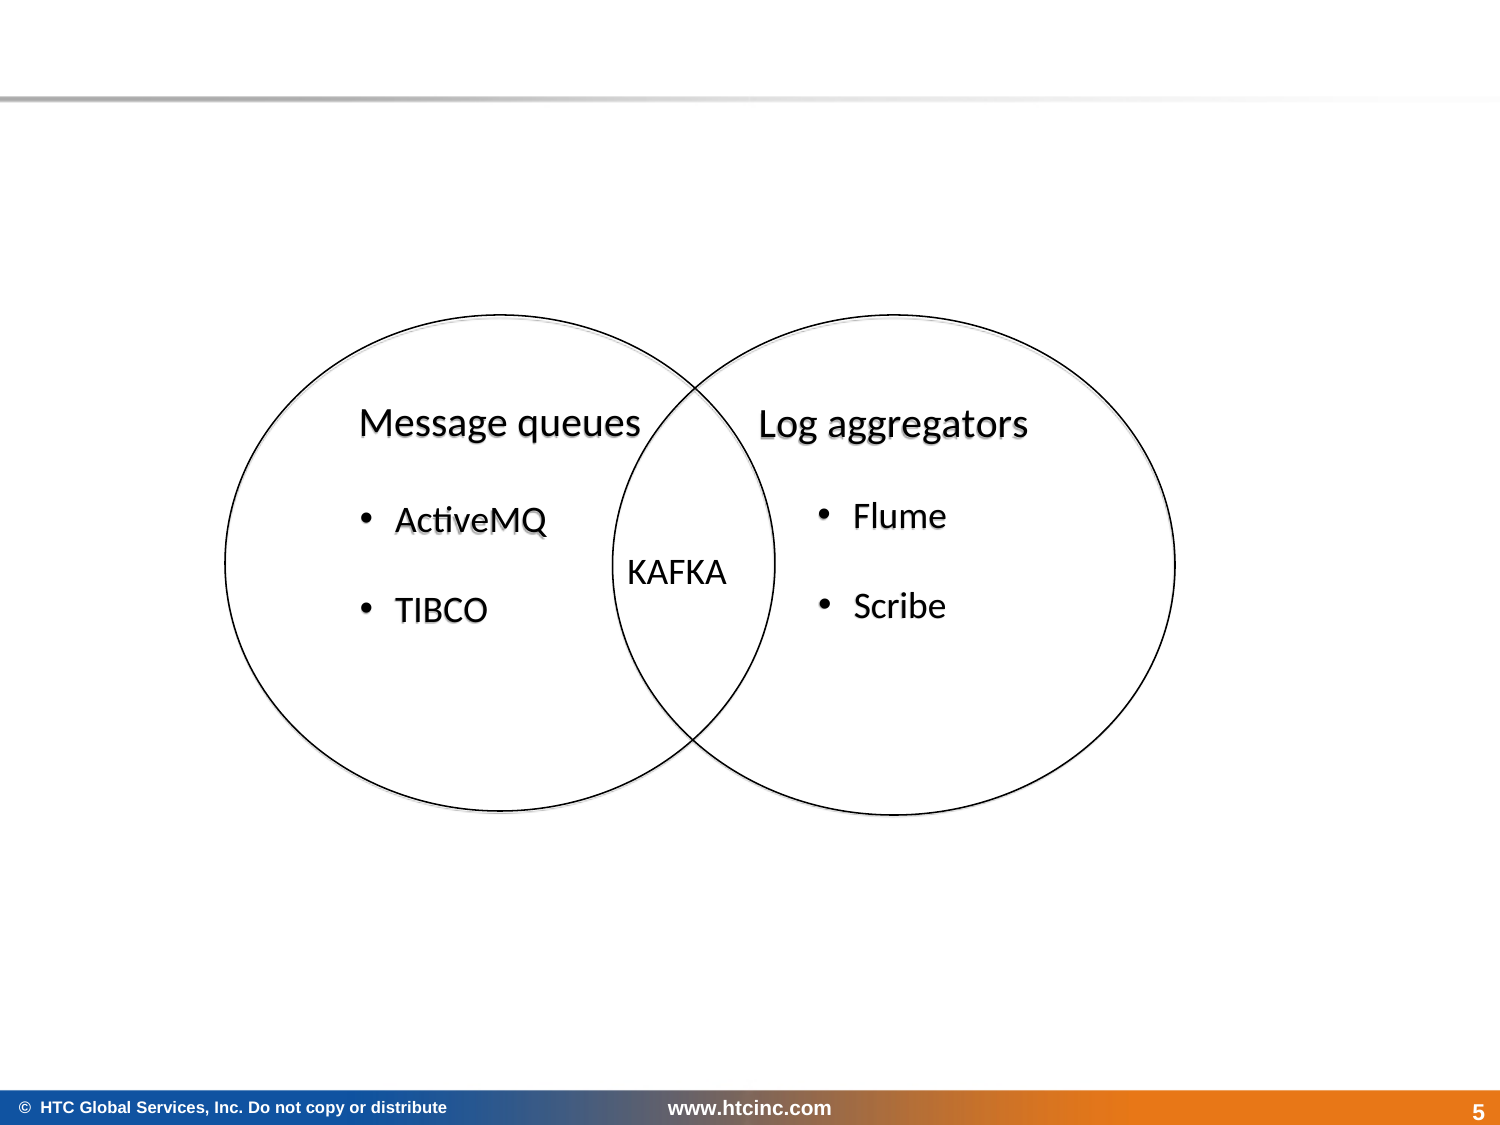

Message queues
ActiveMQ
TIBCO
Log aggregators
Flume
Scribe
KAFKA